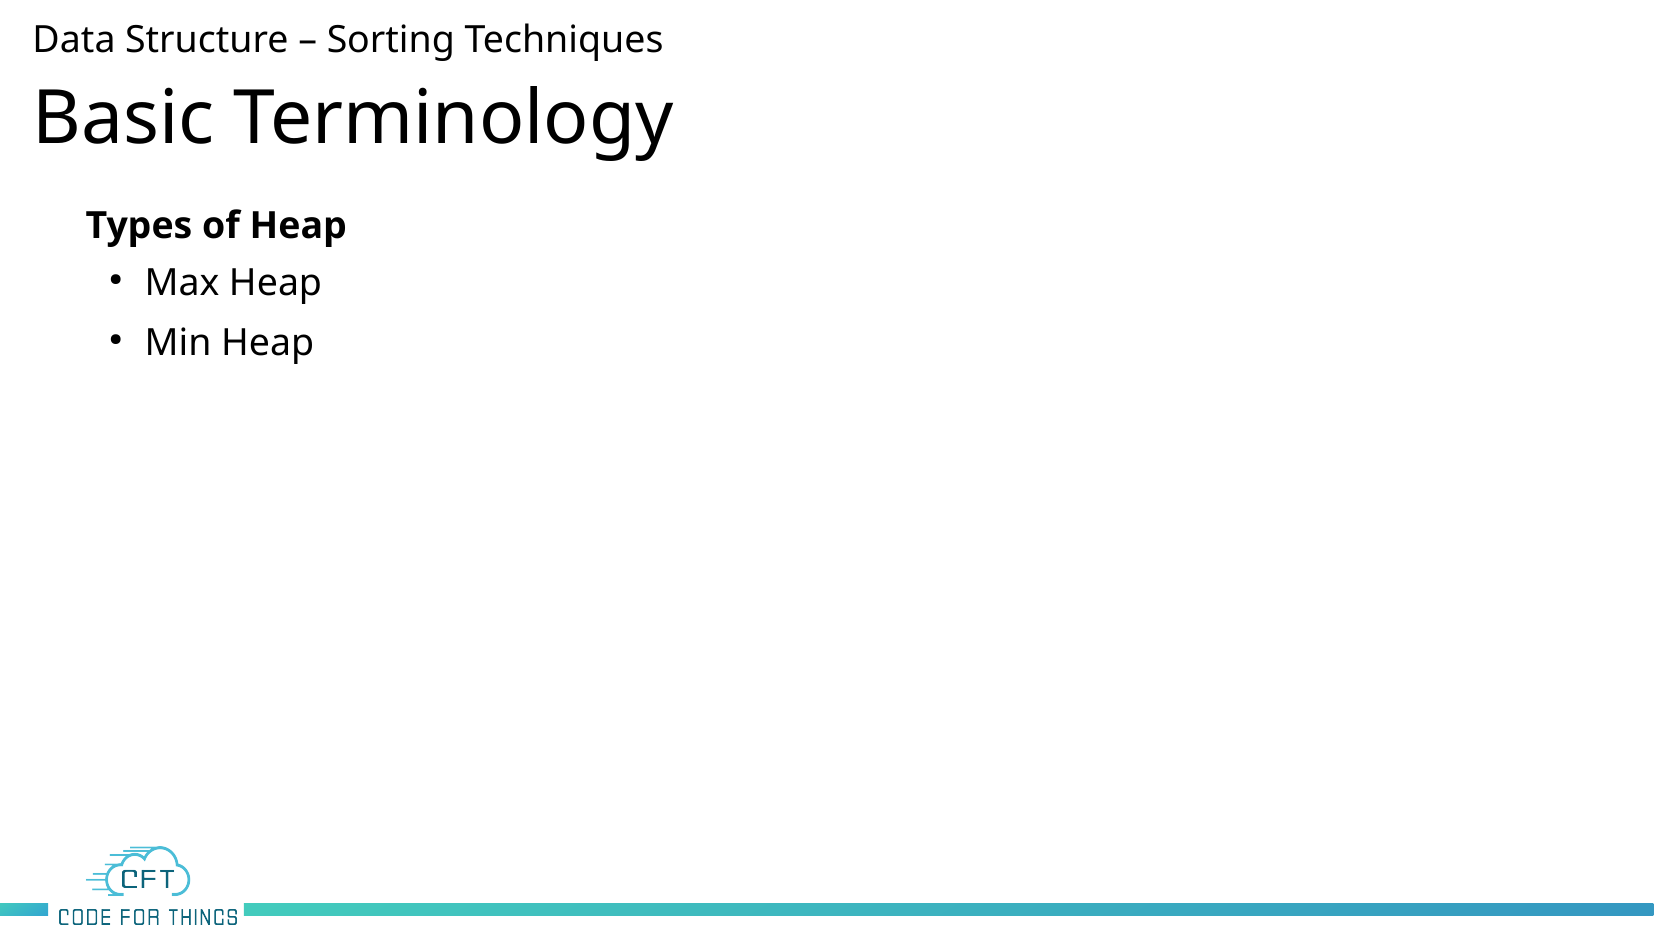

# Data Structure – Sorting Techniques Basic Terminology
Types of Heap
Max Heap
Min Heap